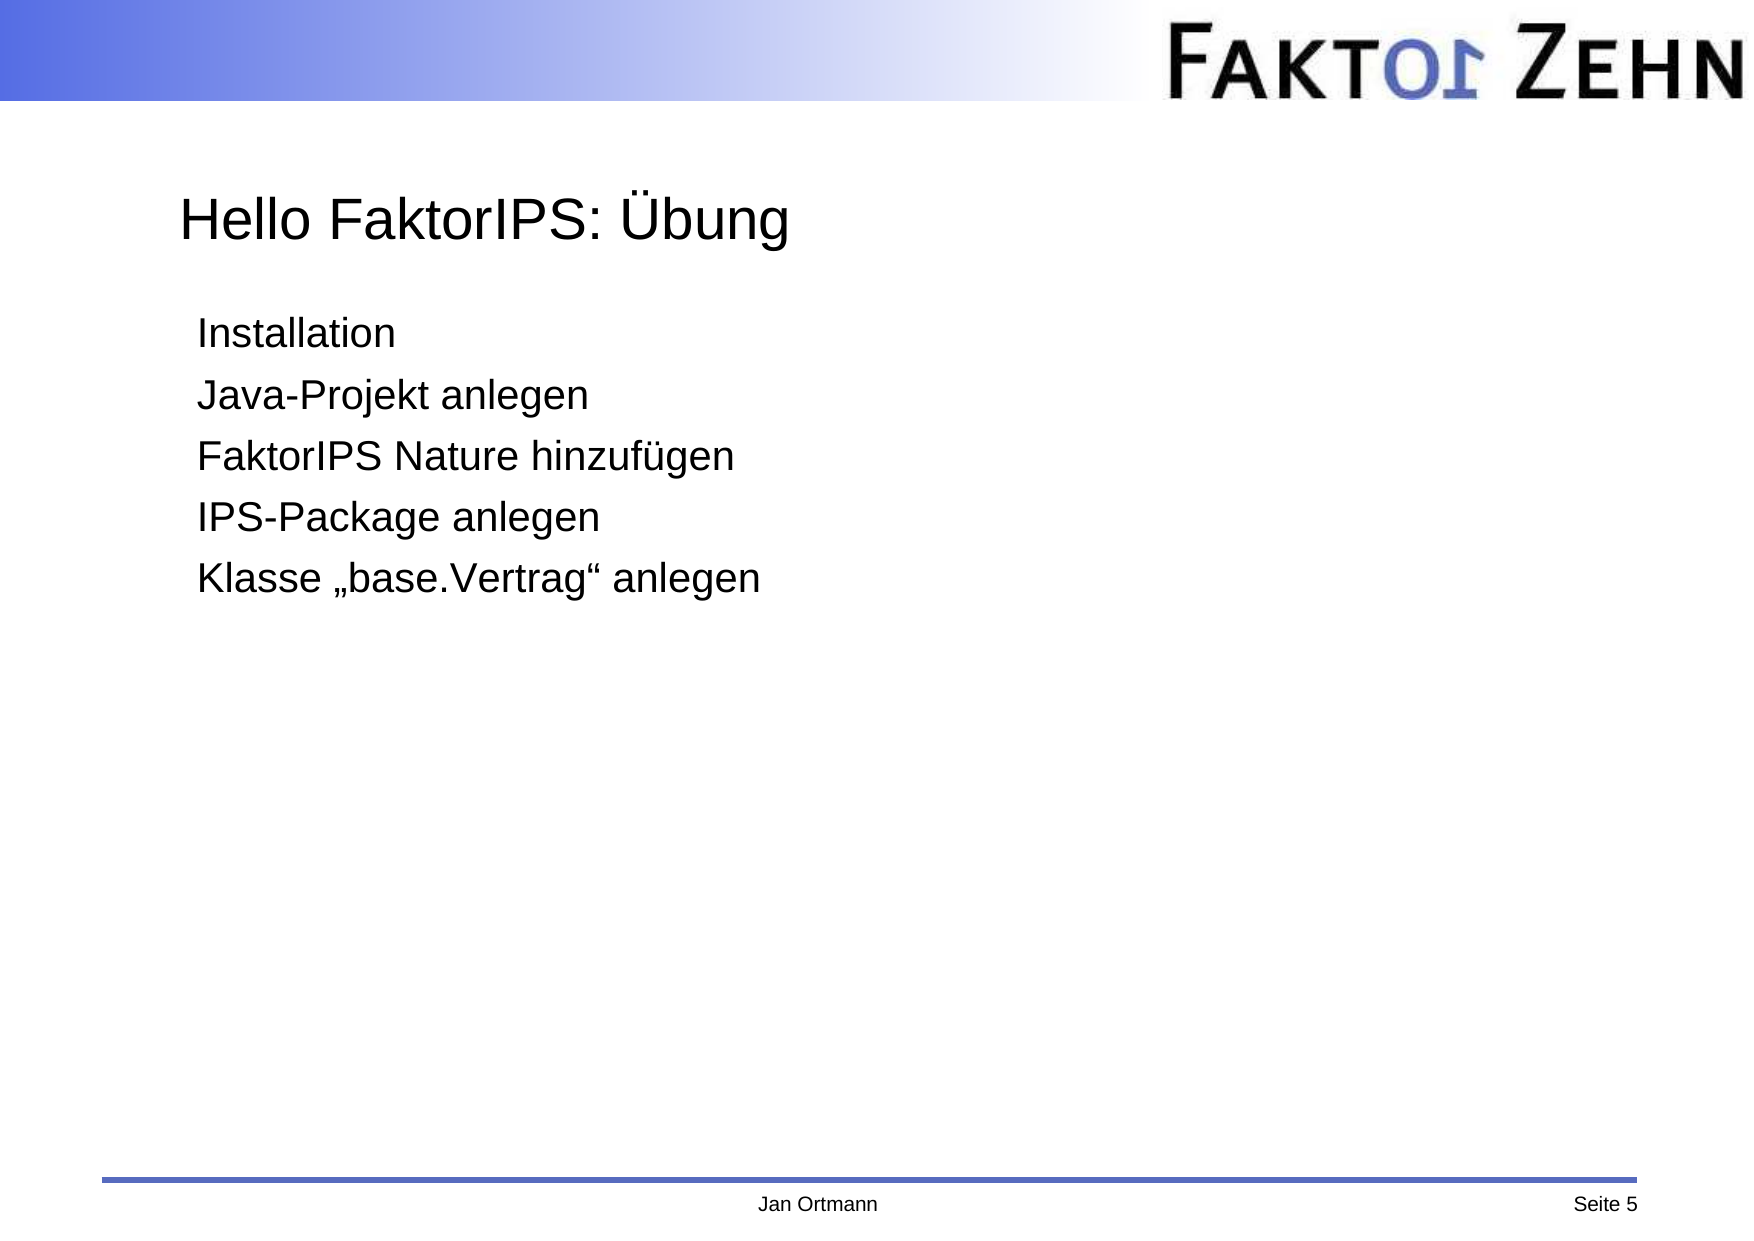

# Hello FaktorIPS: Übung
Installation
Java-Projekt anlegen
FaktorIPS Nature hinzufügen
IPS-Package anlegen
Klasse „base.Vertrag“ anlegen